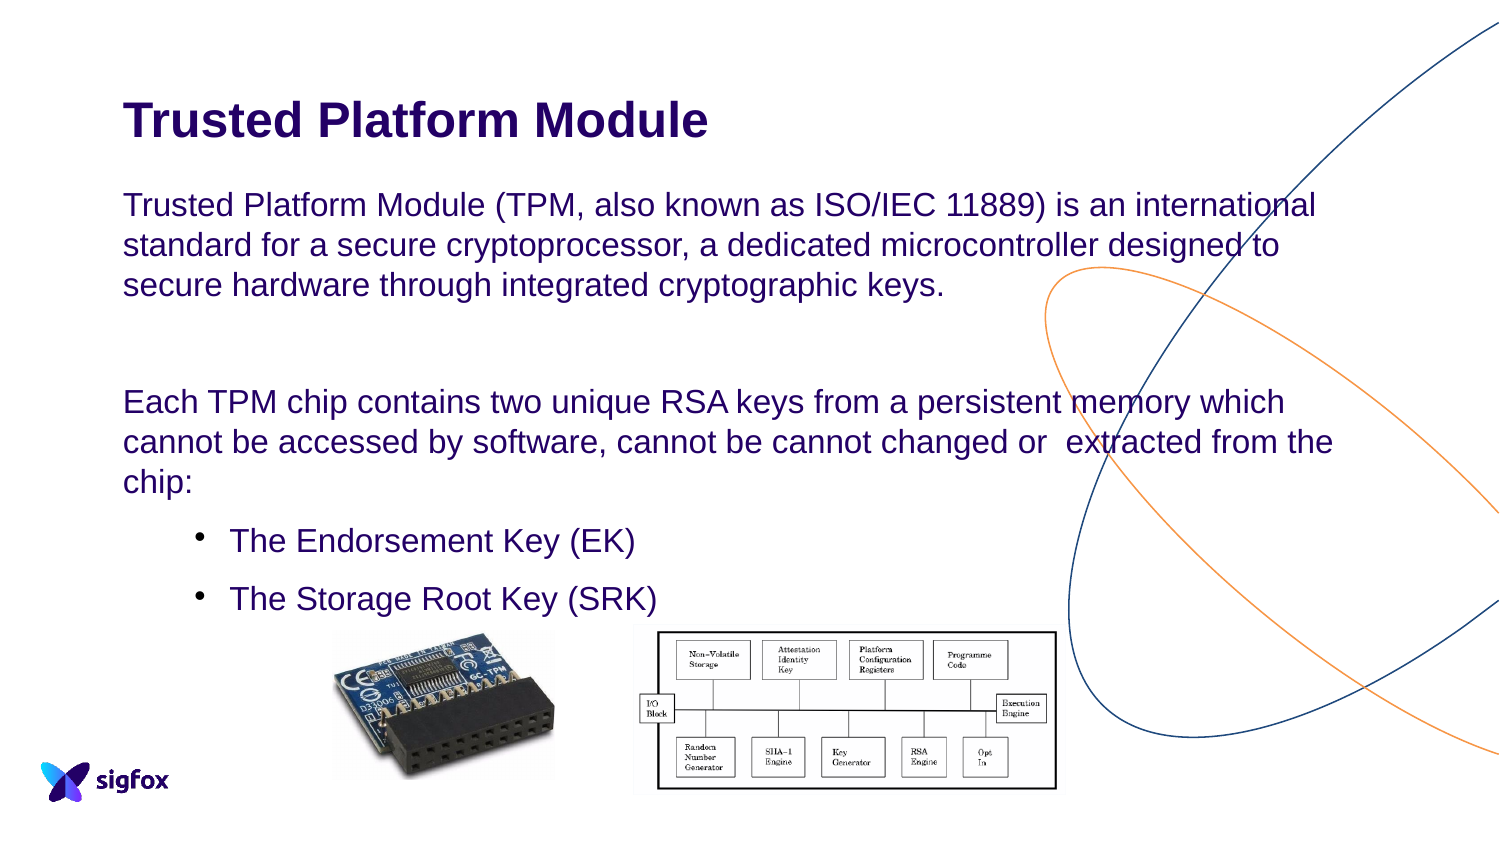

Trusted Platform Module
Trusted Platform Module (TPM, also known as ISO/IEC 11889) is an international standard for a secure cryptoprocessor, a dedicated microcontroller designed to secure hardware through integrated cryptographic keys.
Each TPM chip contains two unique RSA keys from a persistent memory which cannot be accessed by software, cannot be cannot changed or extracted from the chip:
The Endorsement Key (EK)
The Storage Root Key (SRK)